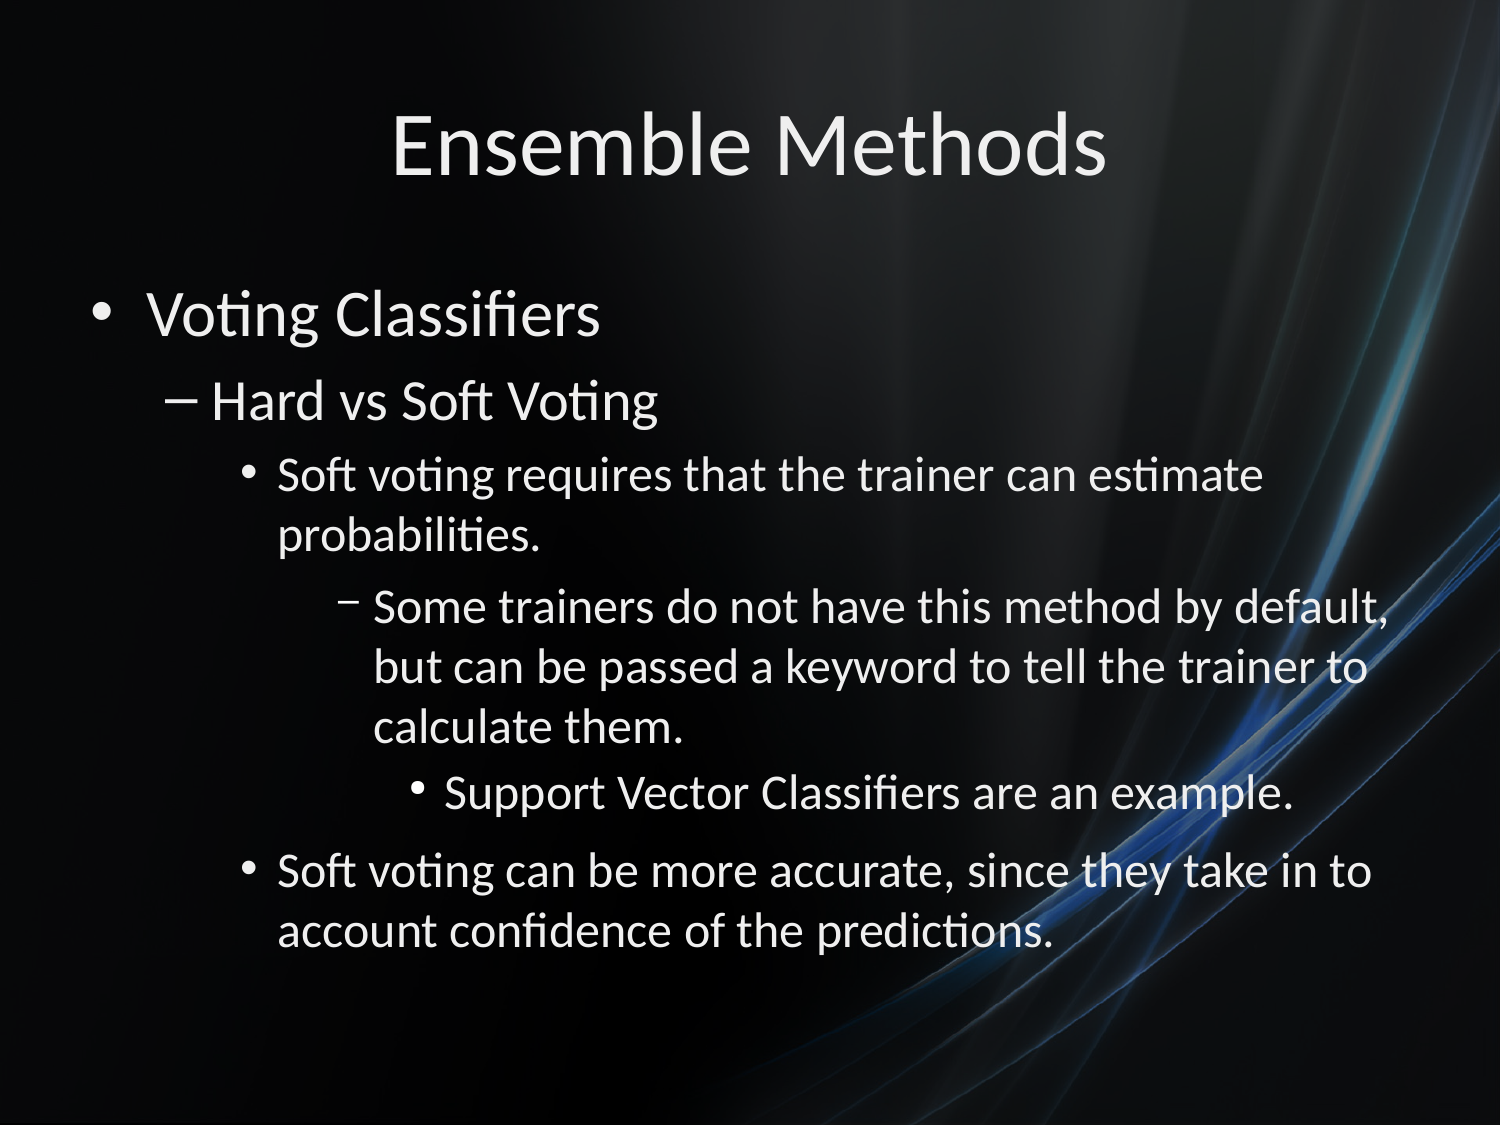

# Ensemble Methods
Voting Classifiers
Hard vs Soft Voting
Soft voting requires that the trainer can estimate probabilities.
Some trainers do not have this method by default, but can be passed a keyword to tell the trainer to calculate them.
Support Vector Classifiers are an example.
Soft voting can be more accurate, since they take in to account confidence of the predictions.